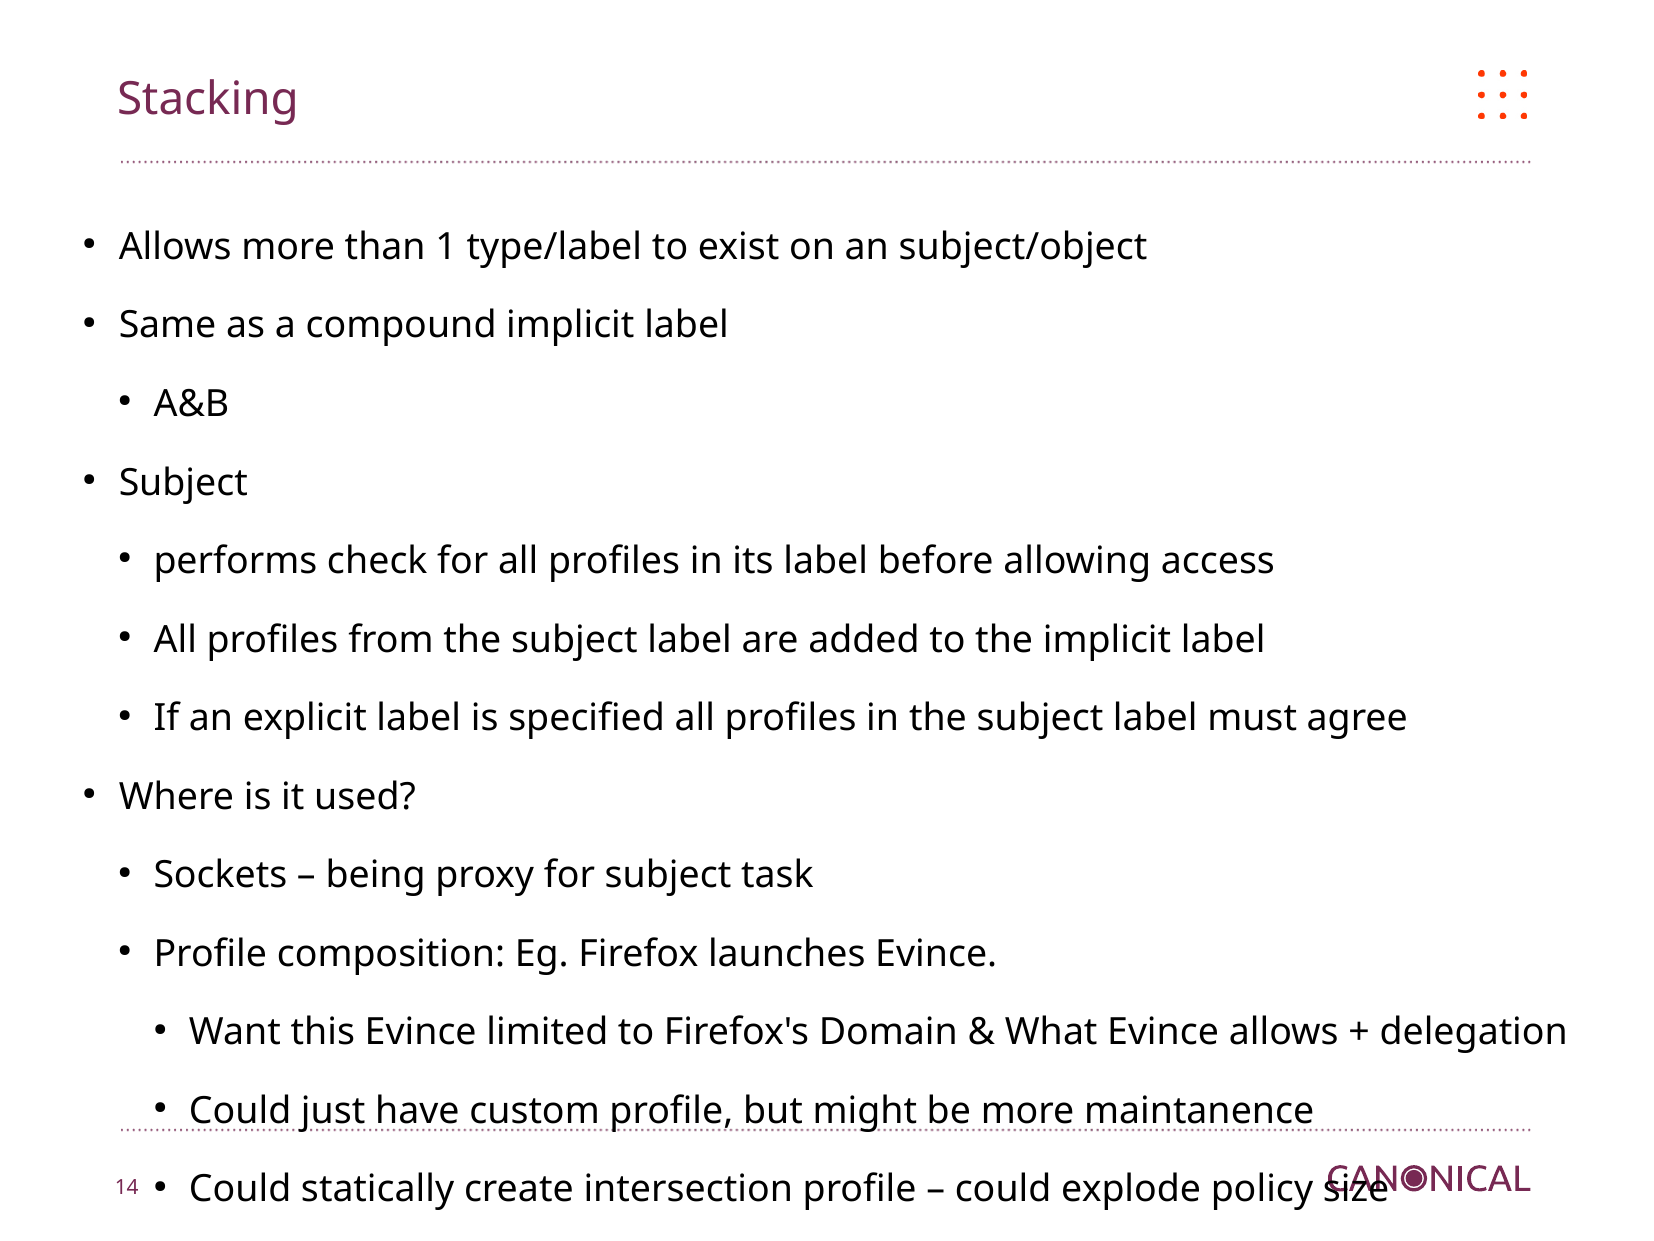

# Stacking
Allows more than 1 type/label to exist on an subject/object
Same as a compound implicit label
A&B
Subject
performs check for all profiles in its label before allowing access
All profiles from the subject label are added to the implicit label
If an explicit label is specified all profiles in the subject label must agree
Where is it used?
Sockets – being proxy for subject task
Profile composition: Eg. Firefox launches Evince.
Want this Evince limited to Firefox's Domain & What Evince allows + delegation
Could just have custom profile, but might be more maintanence
Could statically create intersection profile – could explode policy size
In conjunction with Namespacing policy